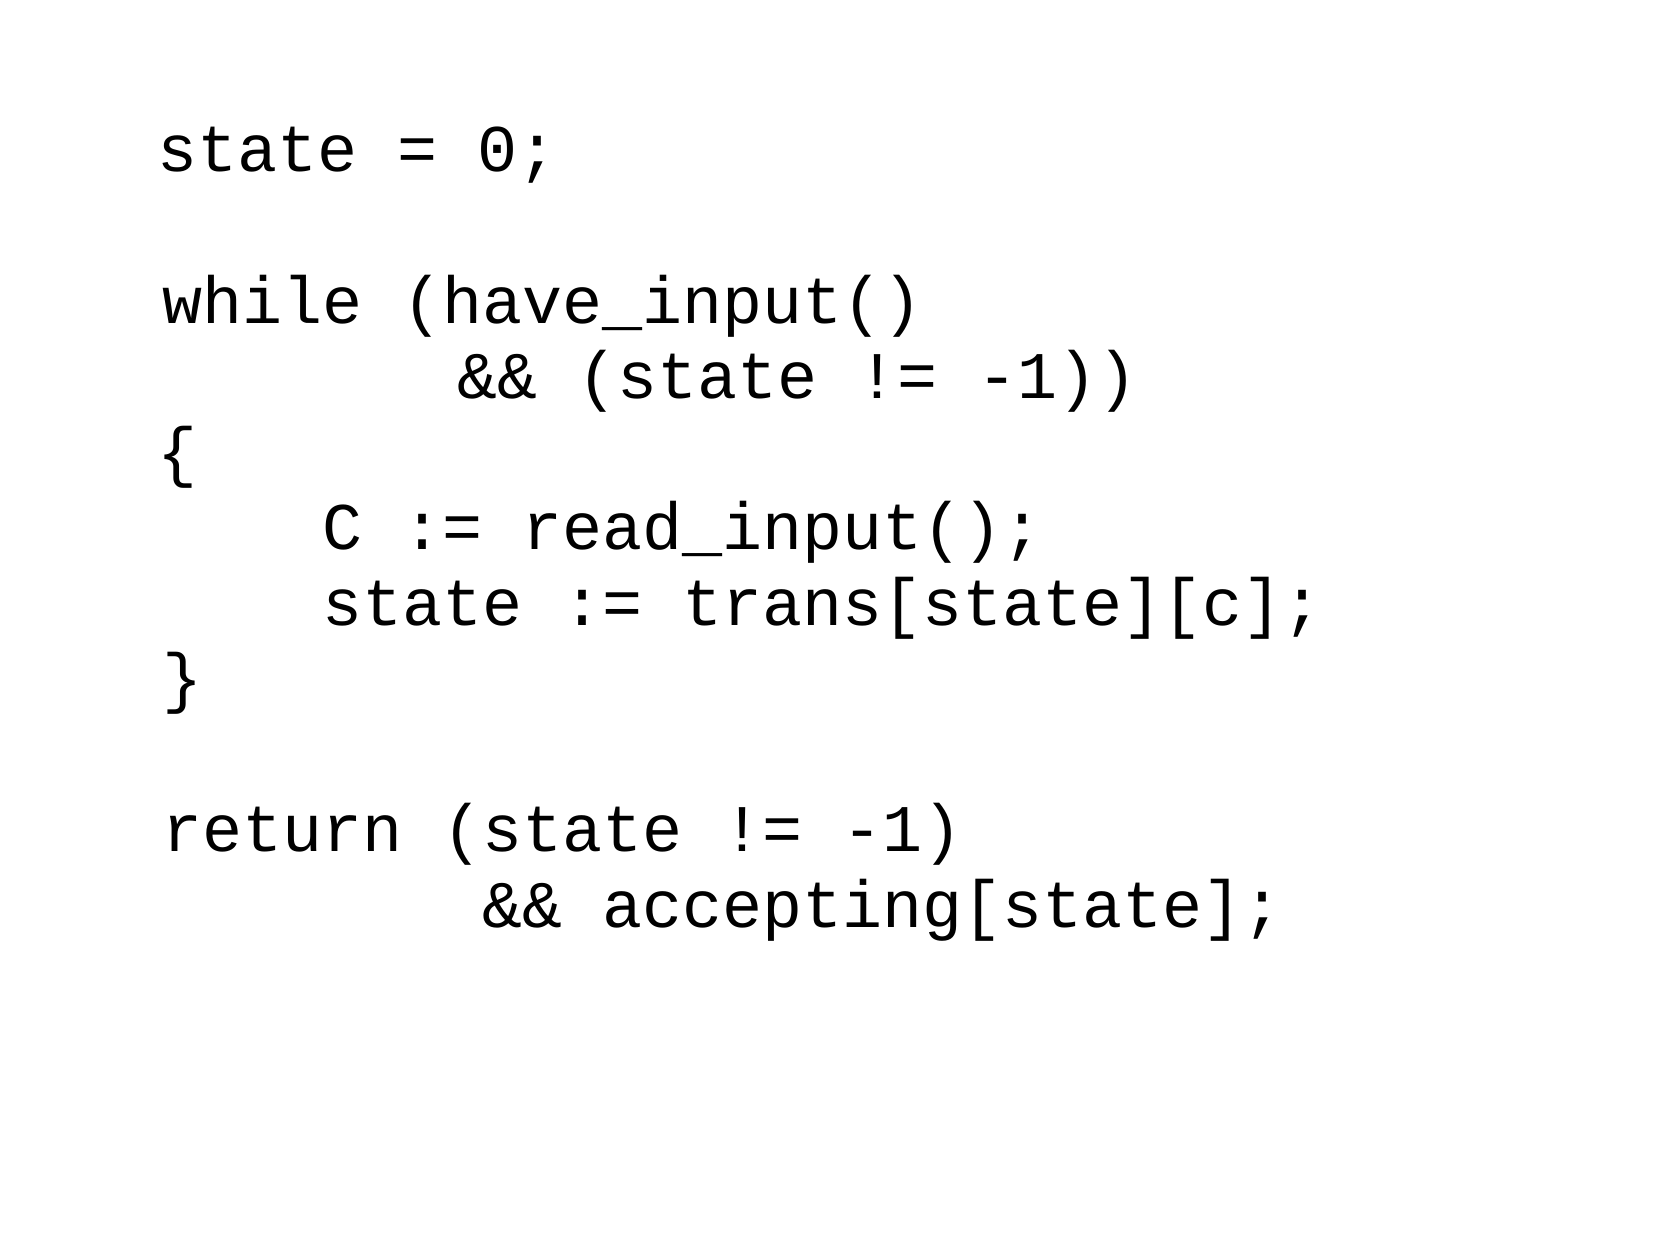

# state = 0;
 while (have_input()
					&& (state != -1))
	{
 C := read_input();
 state := trans[state][c];
 }
 return (state != -1)
 && accepting[state];